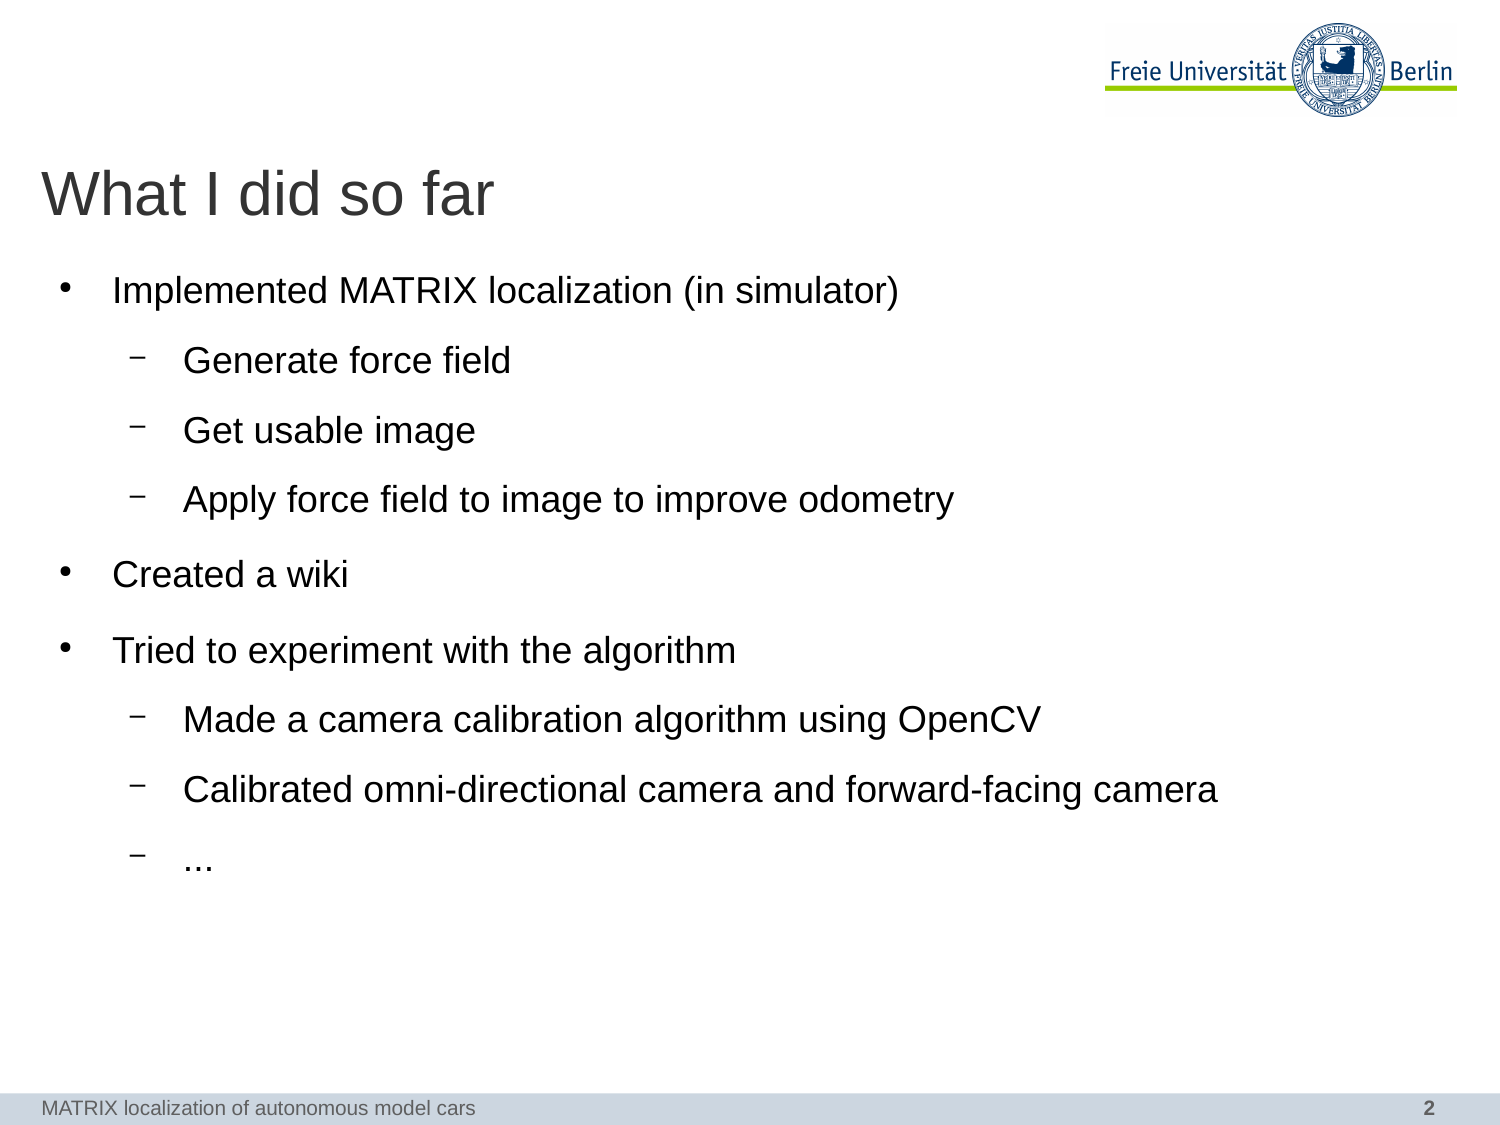

# What I did so far
Implemented MATRIX localization (in simulator)
Generate force field
Get usable image
Apply force field to image to improve odometry
Created a wiki
Tried to experiment with the algorithm
Made a camera calibration algorithm using OpenCV
Calibrated omni-directional camera and forward-facing camera
...
MATRIX localization of autonomous model cars